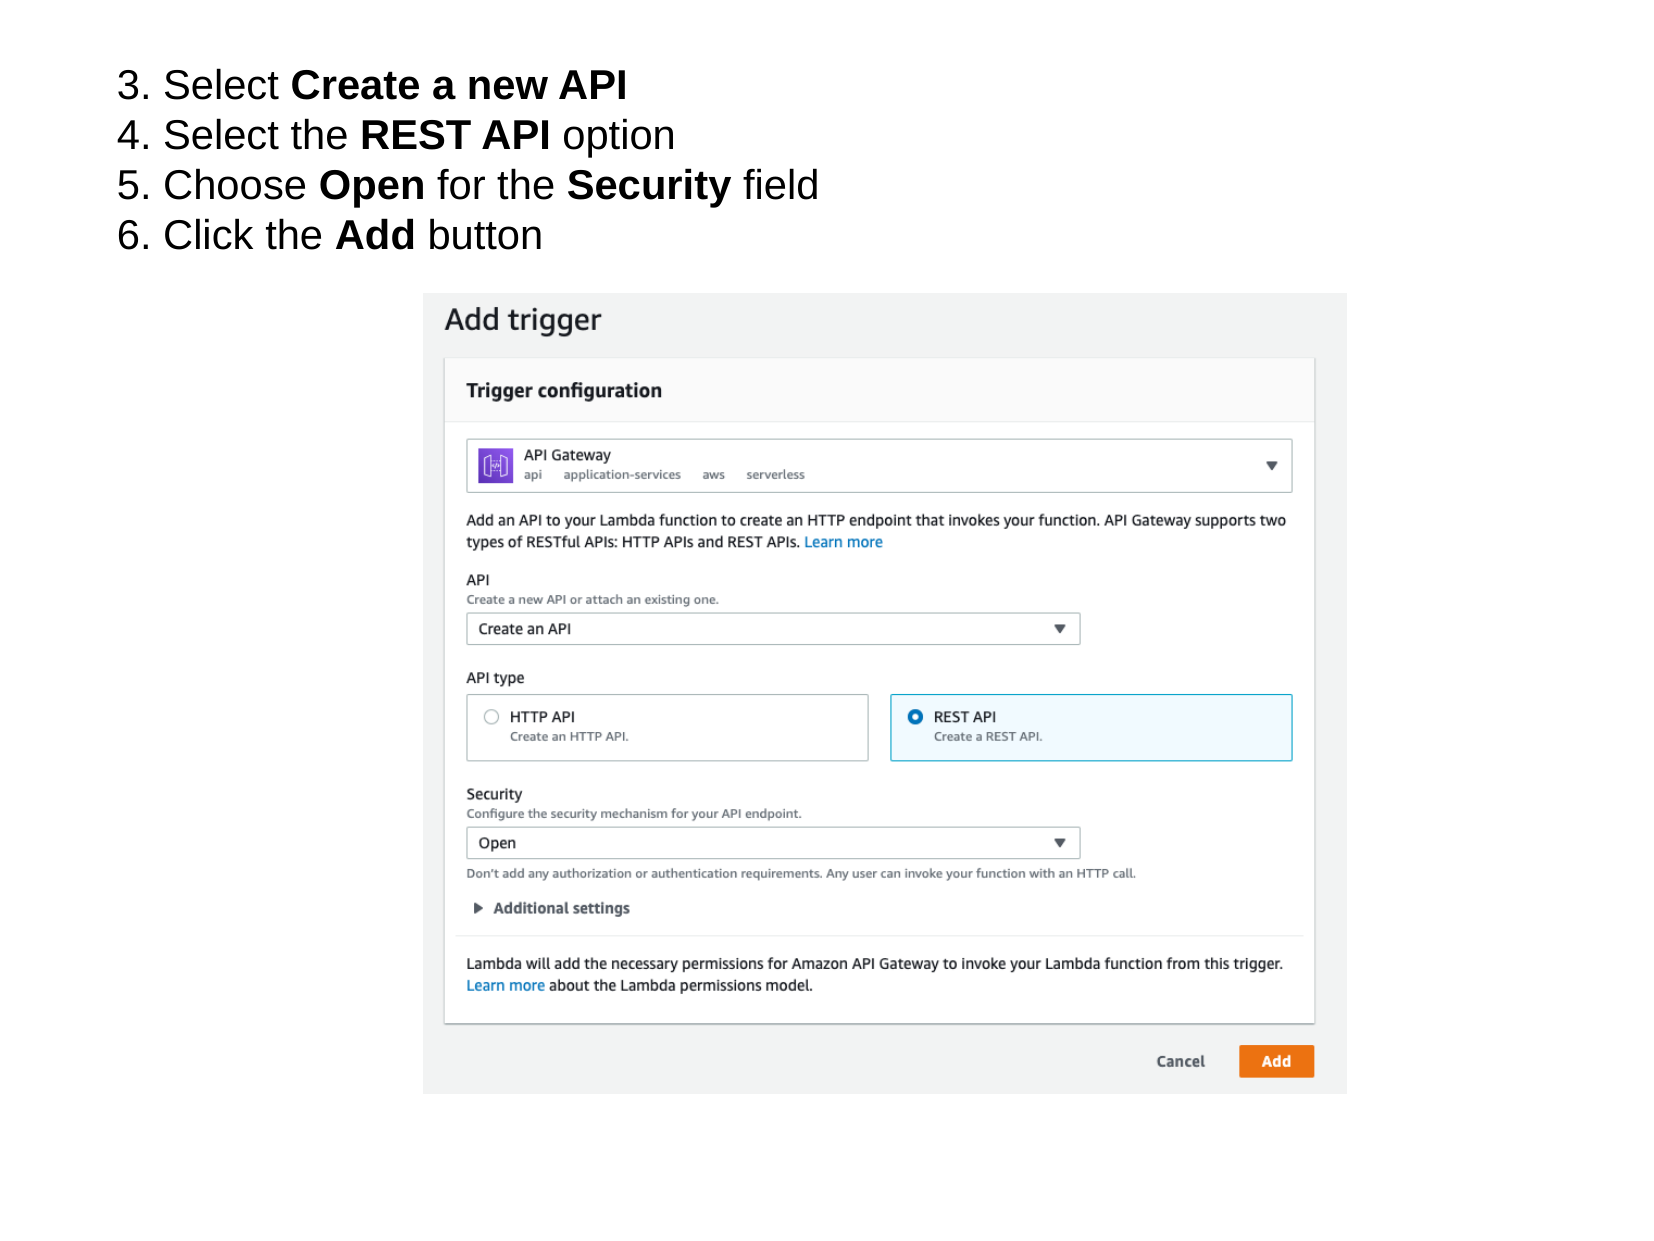

3. Select Create a new API
4. Select the REST API option
5. Choose Open for the Security field
6. Click the Add button